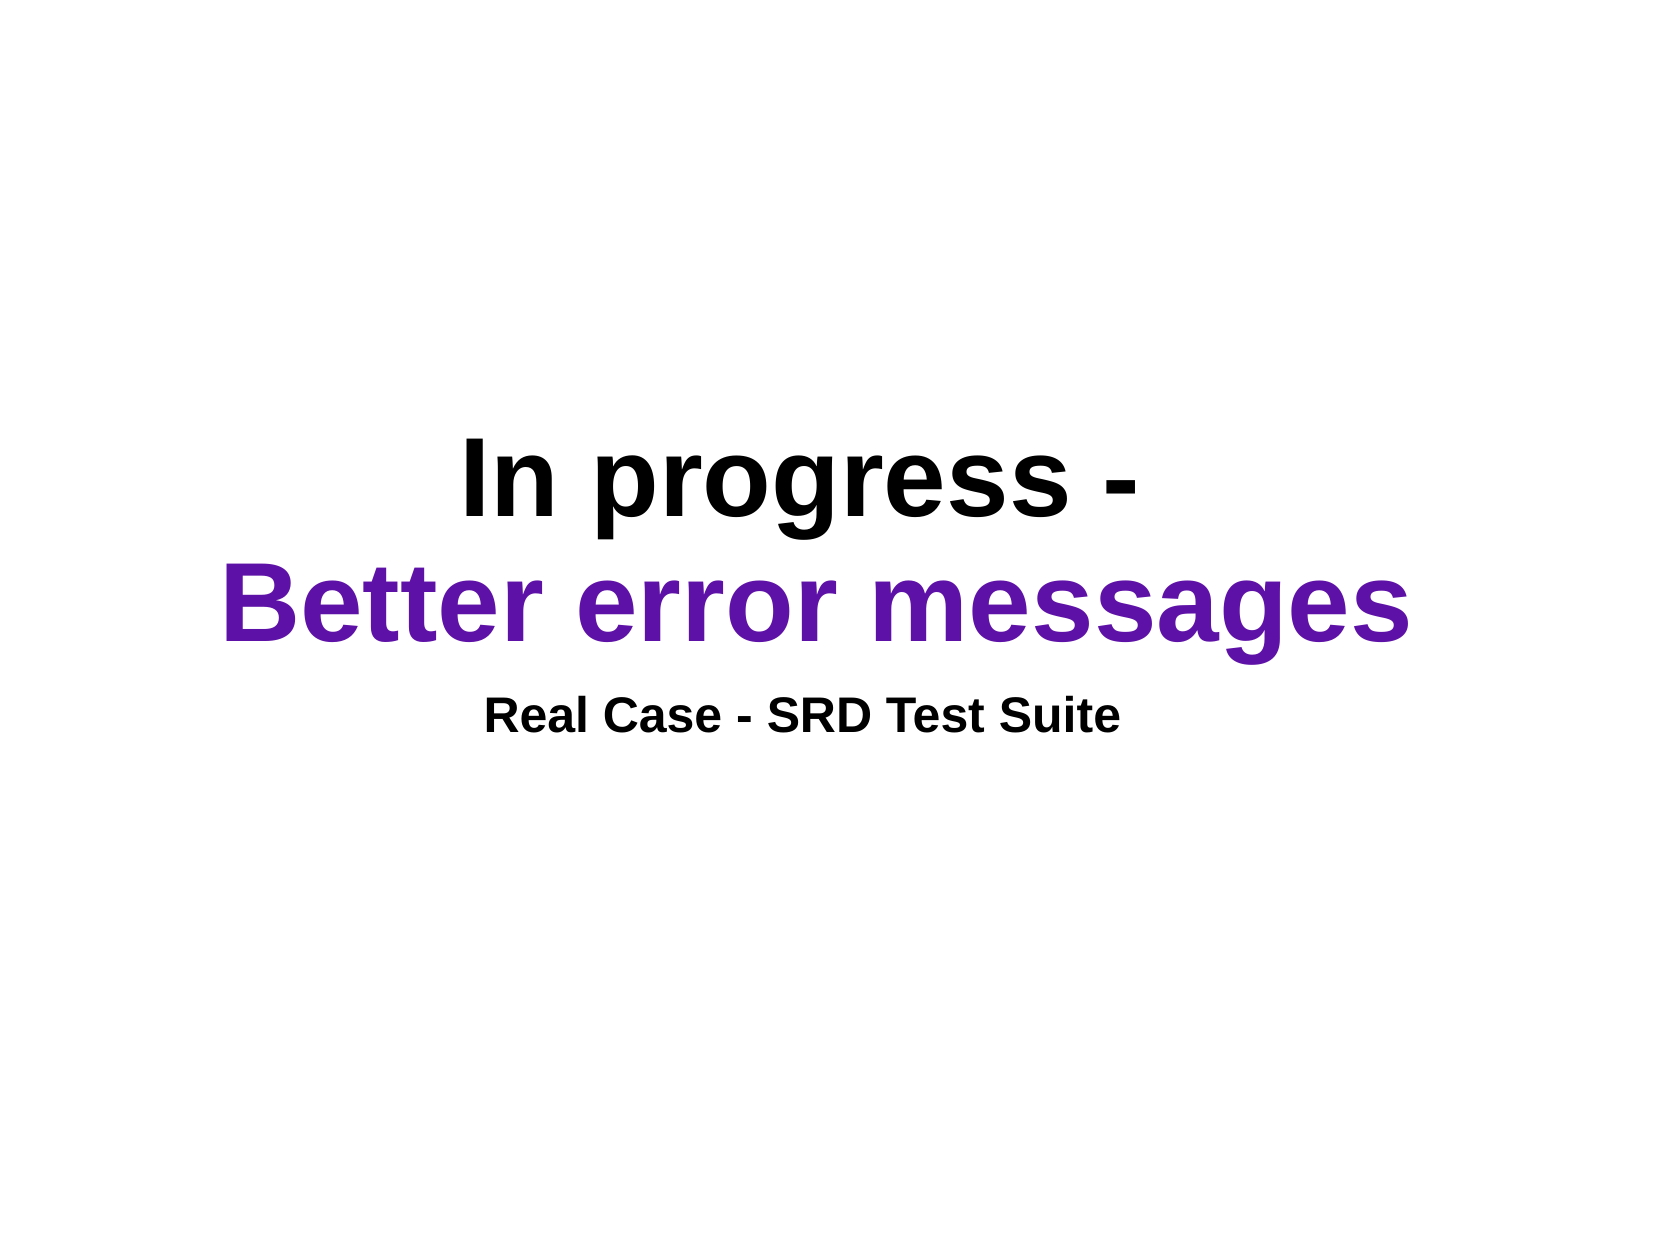

# In progress - Better error messages
Real Case - SRD Test Suite